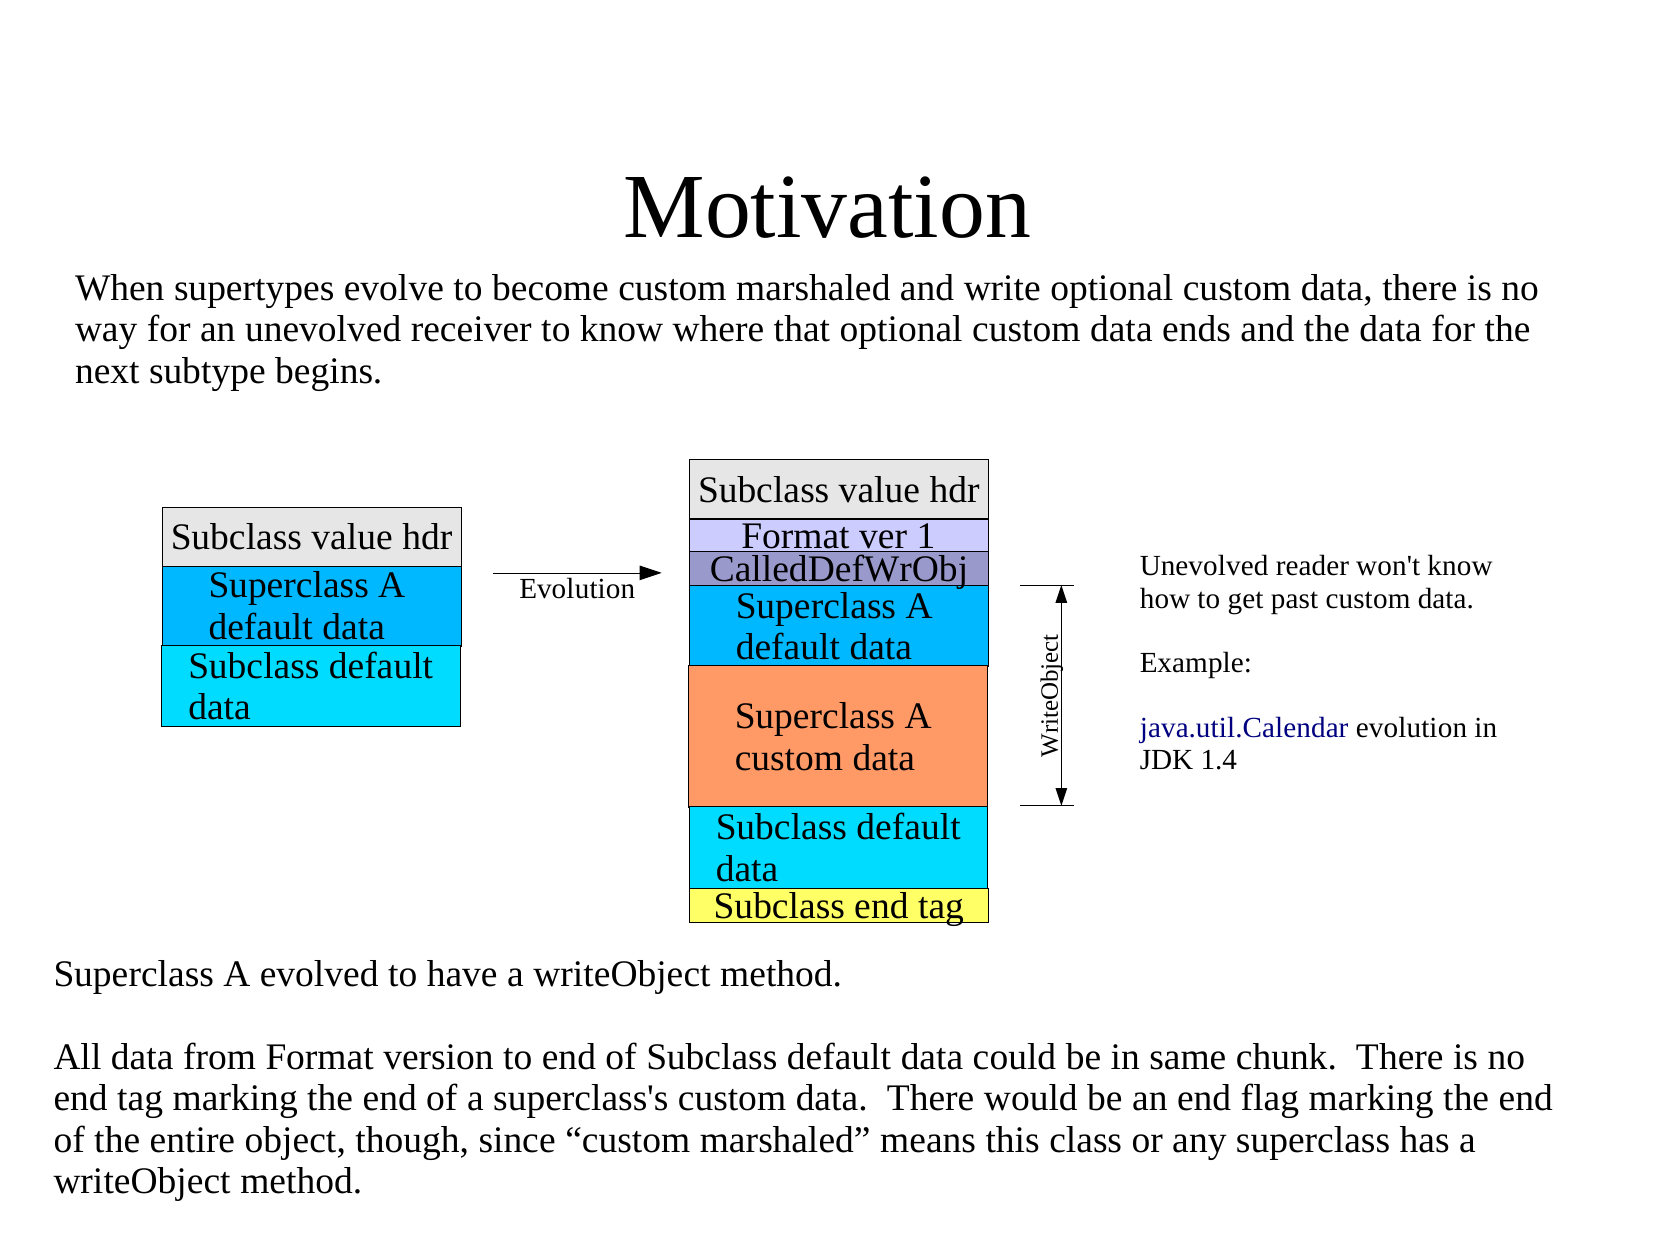

# Motivation
When supertypes evolve to become custom marshaled and write optional custom data, there is no way for an unevolved receiver to know where that optional custom data ends and the data for the next subtype begins.
Subclass value hdr
Format ver 1
CalledDefWrObj
Superclass A
default data
Superclass A
custom data
Subclass default
data
Subclass end tag
Subclass value hdr
Unevolved reader won't know how to get past custom data.
Example:
java.util.Calendar evolution in JDK 1.4
Superclass A
default data
Subclass default
data
Evolution
Superclass A evolved to have a writeObject method.
All data from Format version to end of Subclass default data could be in same chunk. There is no end tag marking the end of a superclass's custom data. There would be an end flag marking the end of the entire object, though, since “custom marshaled” means this class or any superclass has a writeObject method.